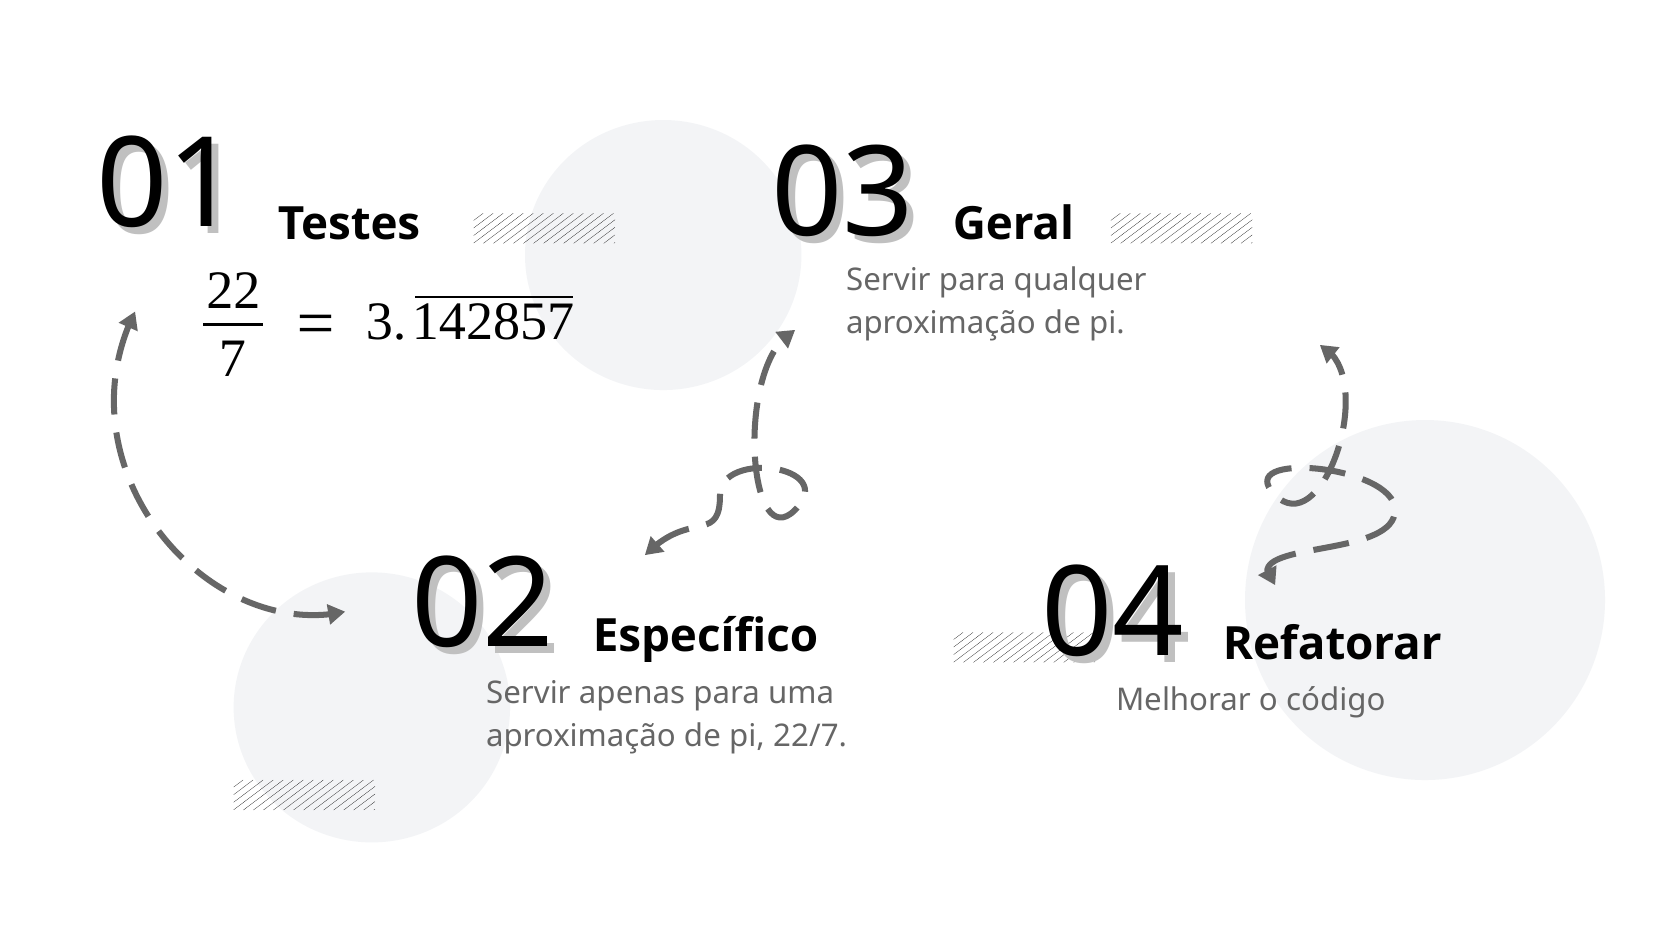

01
03
Testes
Geral
Servir para qualquer aproximação de pi.
02
04
Específico
Refatorar
Servir apenas para uma aproximação de pi, 22/7.
Melhorar o código